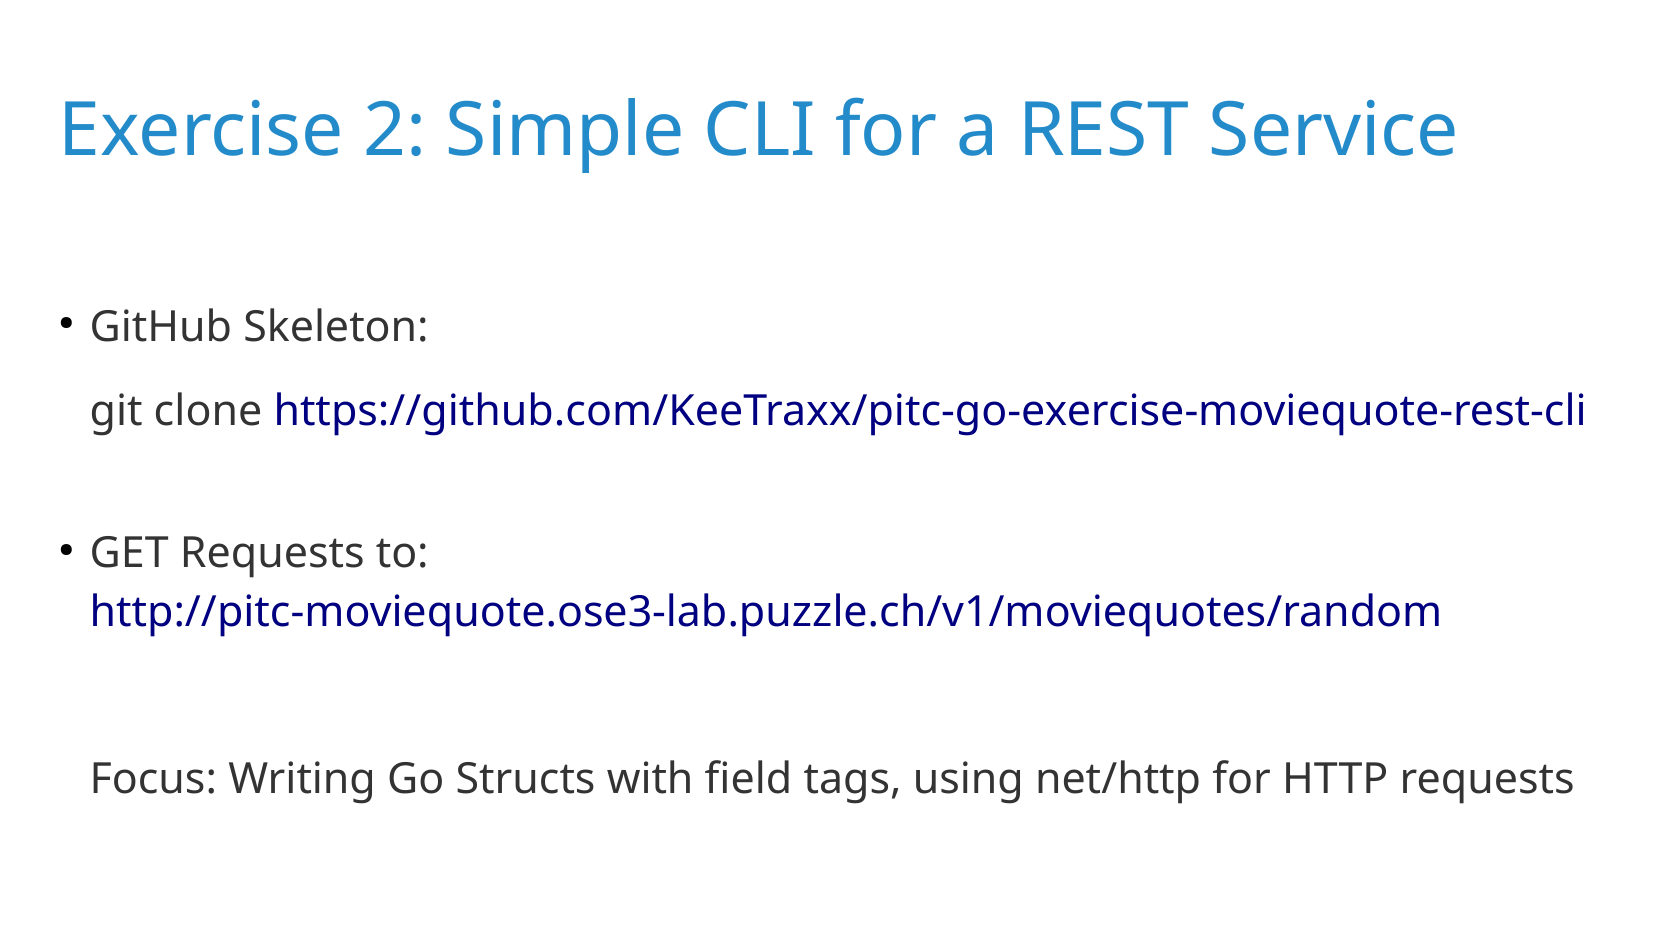

# Exercise 2: Simple CLI for a REST Service
GitHub Skeleton:
git clone https://github.com/KeeTraxx/pitc-go-exercise-moviequote-rest-cli
GET Requests to:
http://pitc-moviequote.ose3-lab.puzzle.ch/v1/moviequotes/random
Focus: Writing Go Structs with field tags, using net/http for HTTP requests